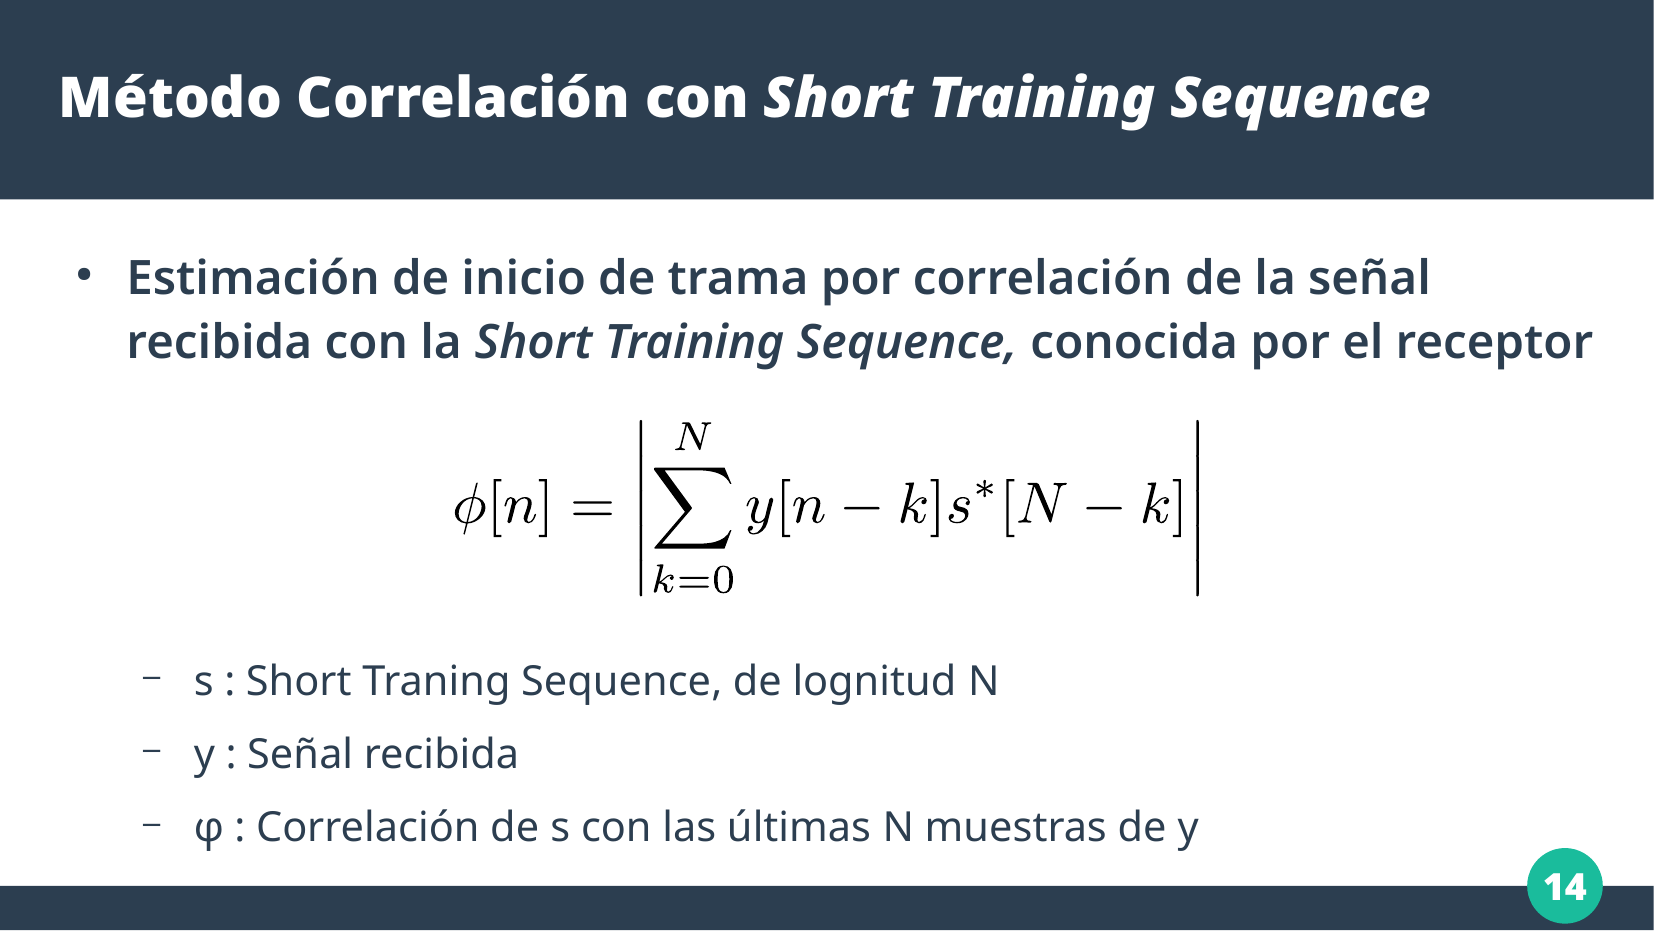

# Método Correlación con Short Training Sequence
Estimación de inicio de trama por correlación de la señal recibida con la Short Training Sequence, conocida por el receptor
s : Short Traning Sequence, de lognitud N
y : Señal recibida
φ : Correlación de s con las últimas N muestras de y